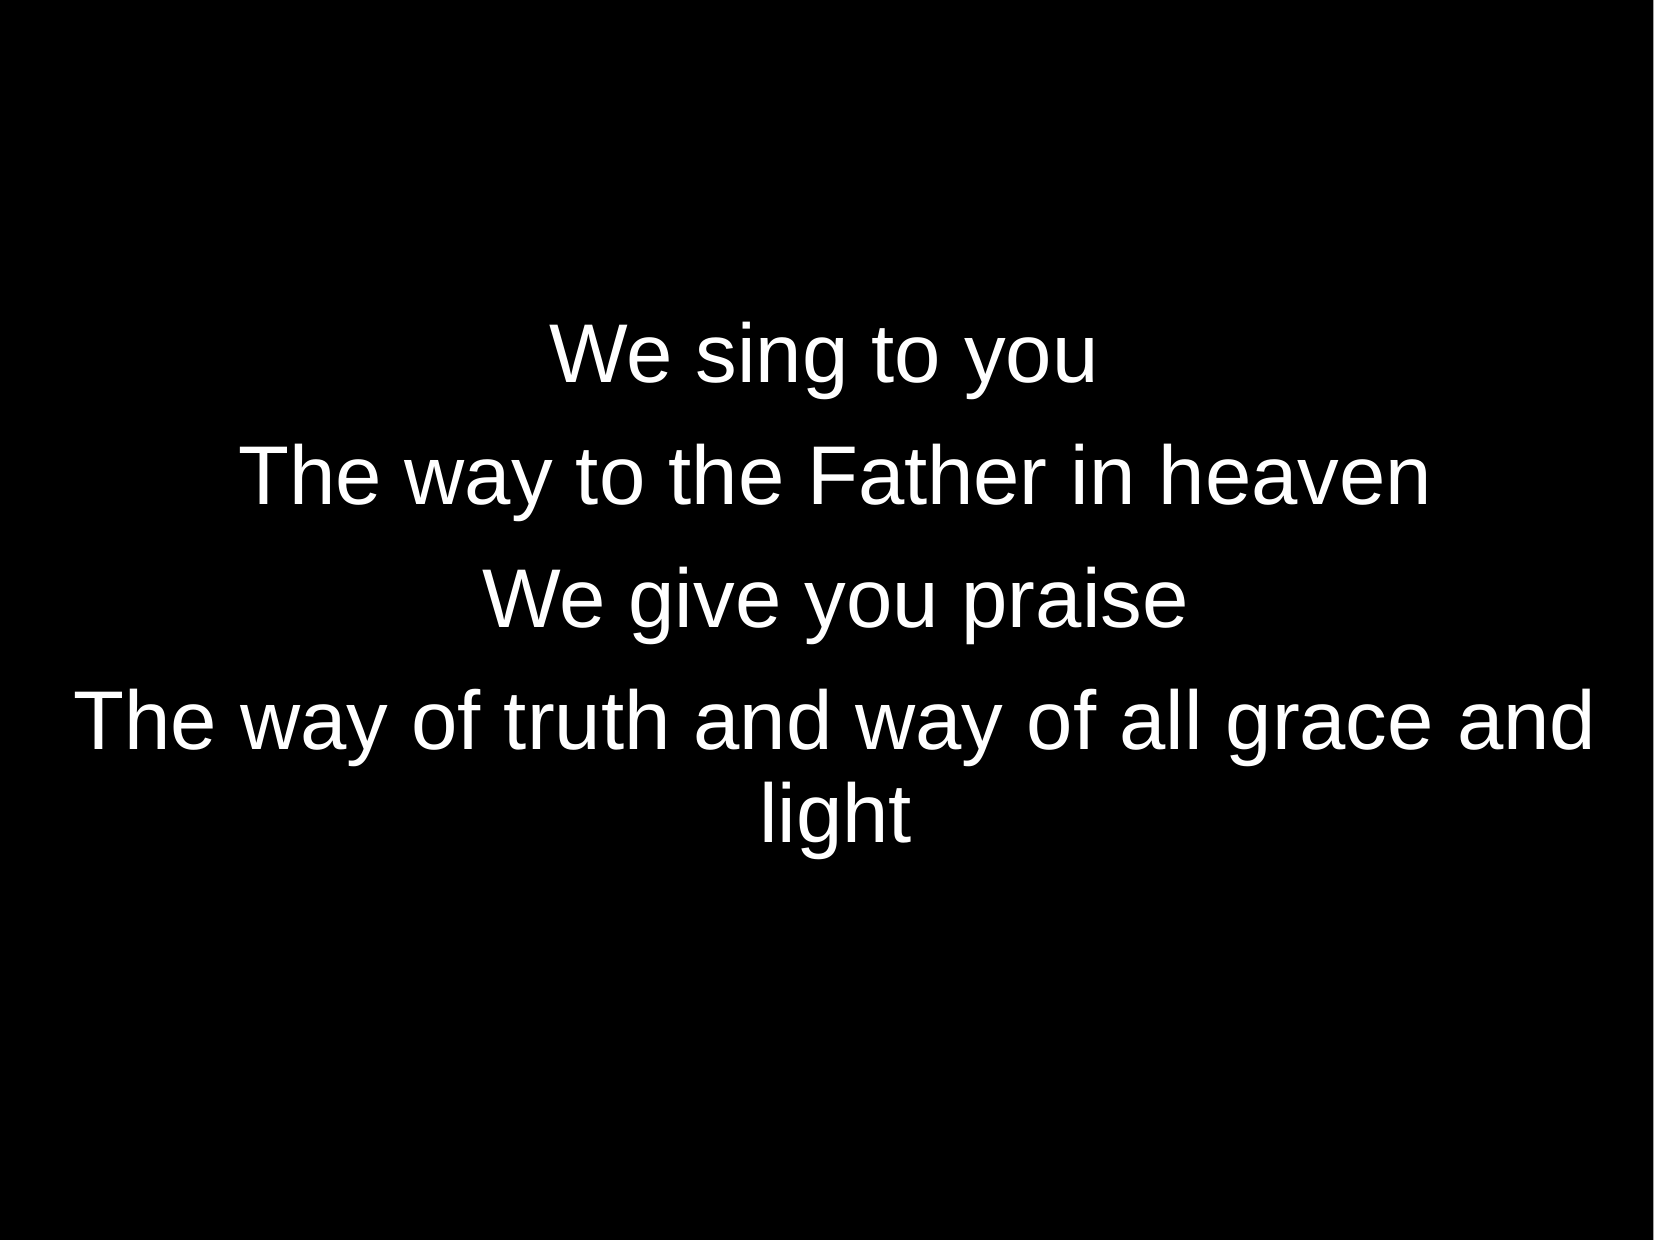

#
We sing to you
The way to the Father in heaven
We give you praise
The way of truth and way of all grace and light